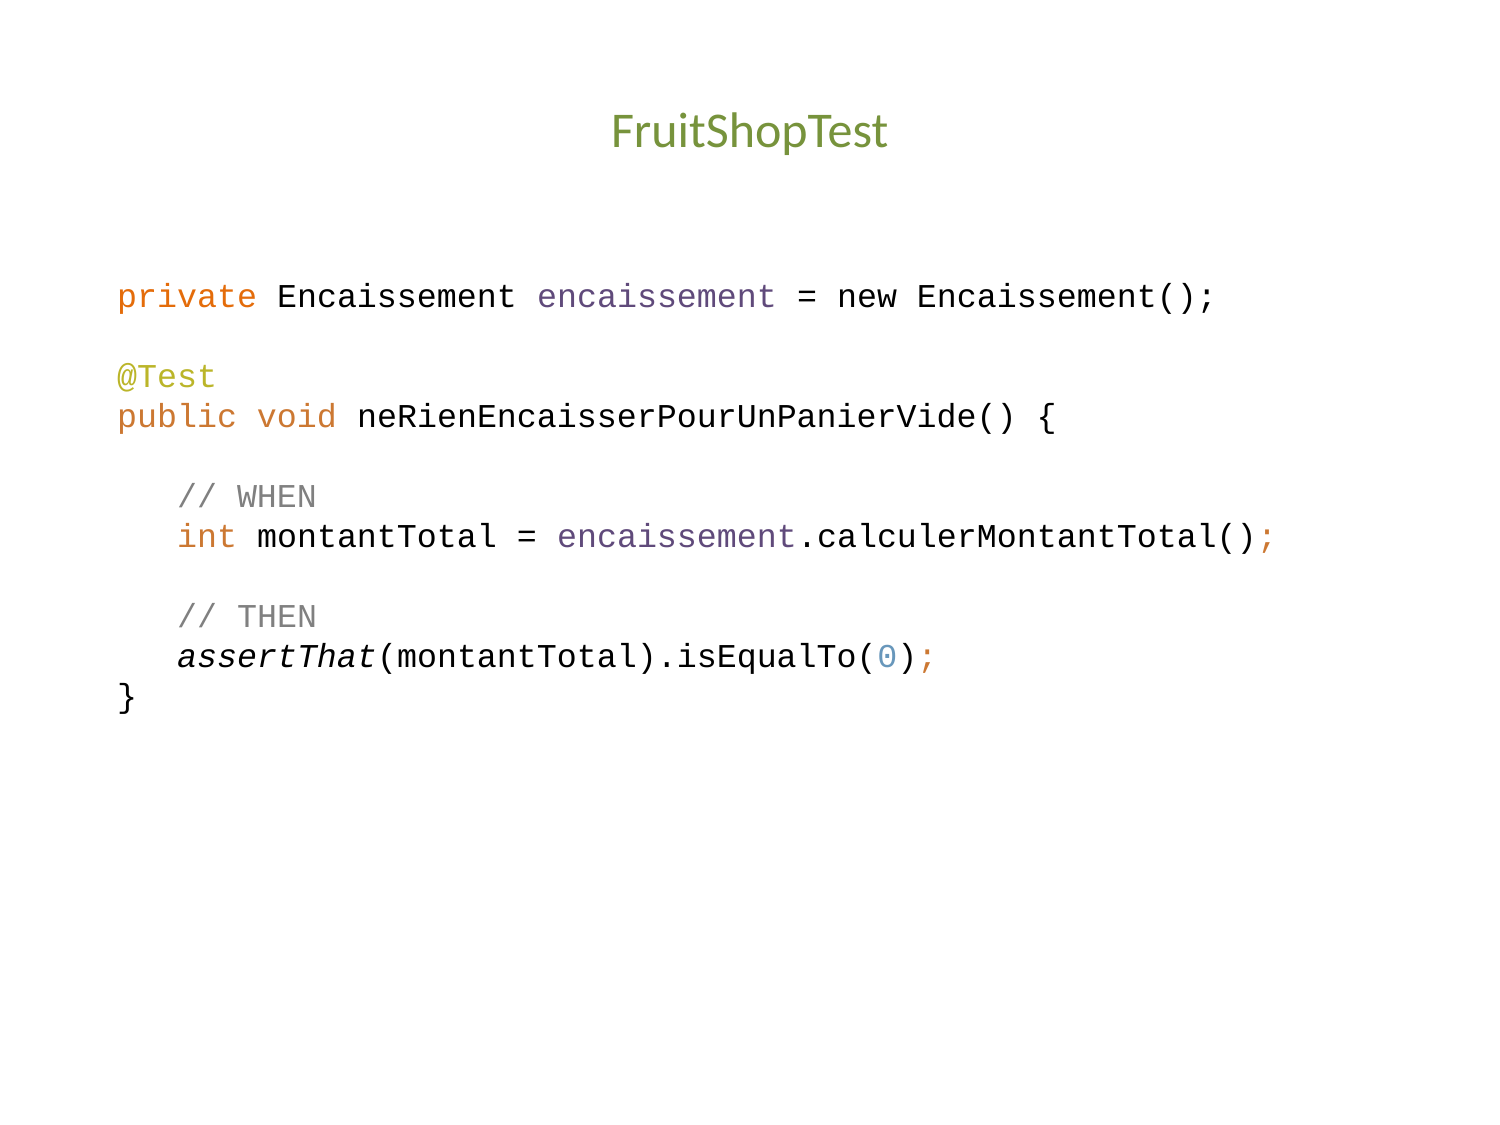

FruitShopTest
private Encaissement encaissement = new Encaissement();
@Test
public void neRienEncaisserPourUnPanierVide() {
 // WHEN
 int montantTotal = encaissement.calculerMontantTotal();
 // THEN
 assertThat(montantTotal).isEqualTo(0);
}